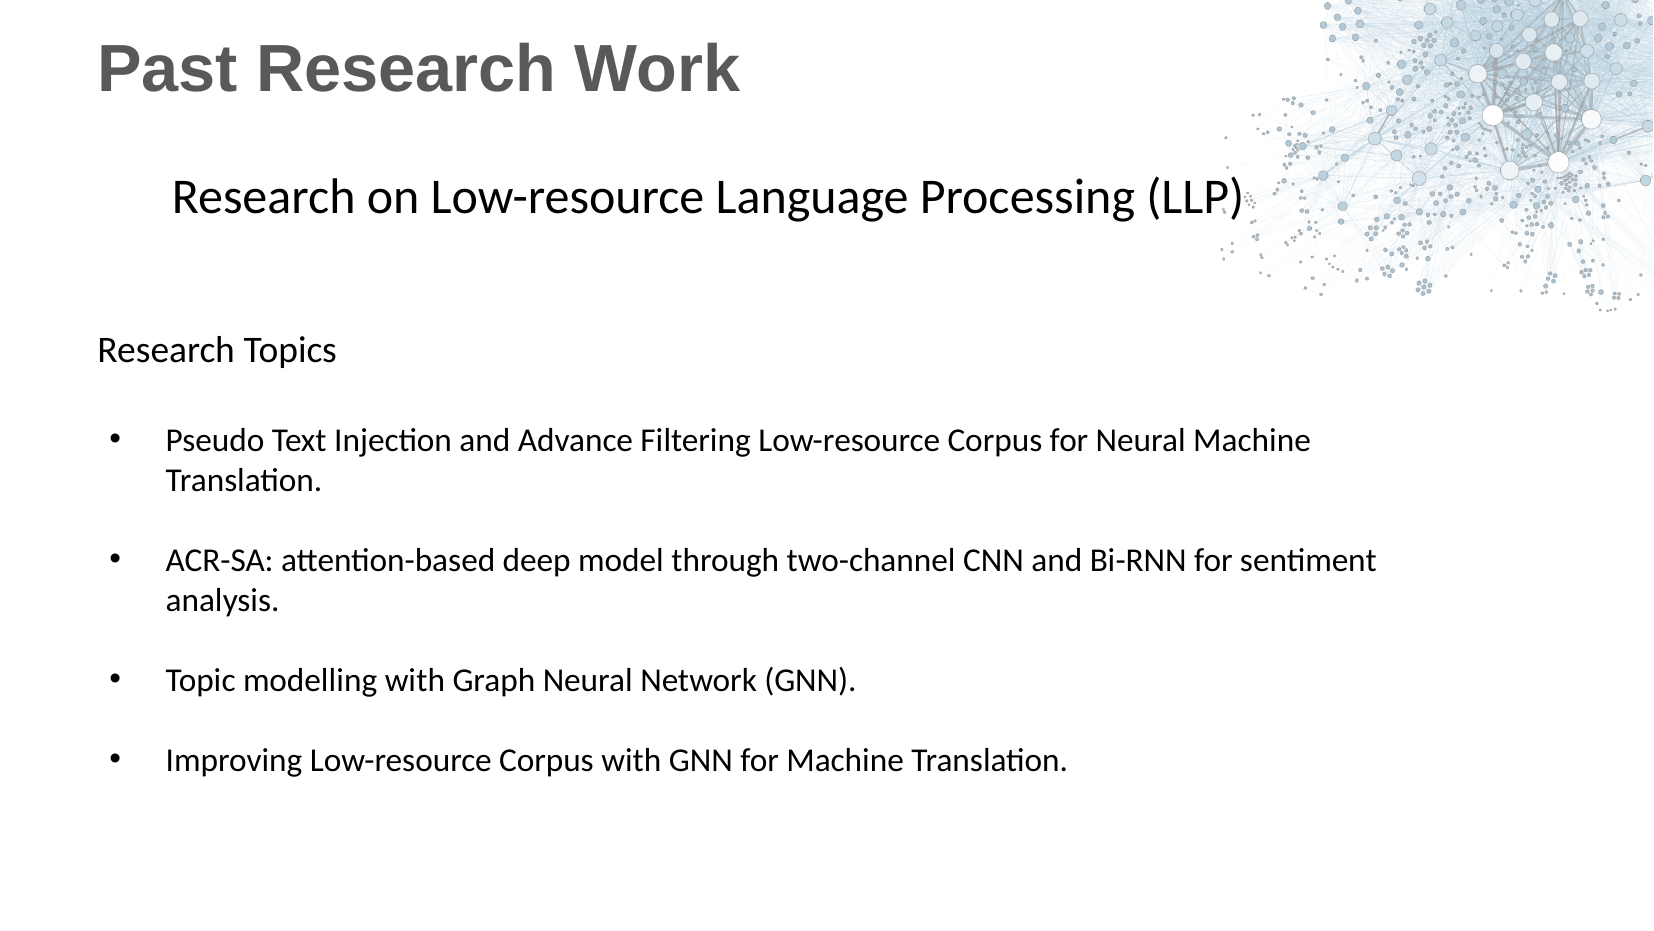

Past Research Work
Research on Low-resource Language Processing (LLP)
Research Topics
Pseudo Text Injection and Advance Filtering Low-resource Corpus for Neural Machine Translation.
ACR-SA: attention-based deep model through two-channel CNN and Bi-RNN for sentiment analysis.
Topic modelling with Graph Neural Network (GNN).
Improving Low-resource Corpus with GNN for Machine Translation.